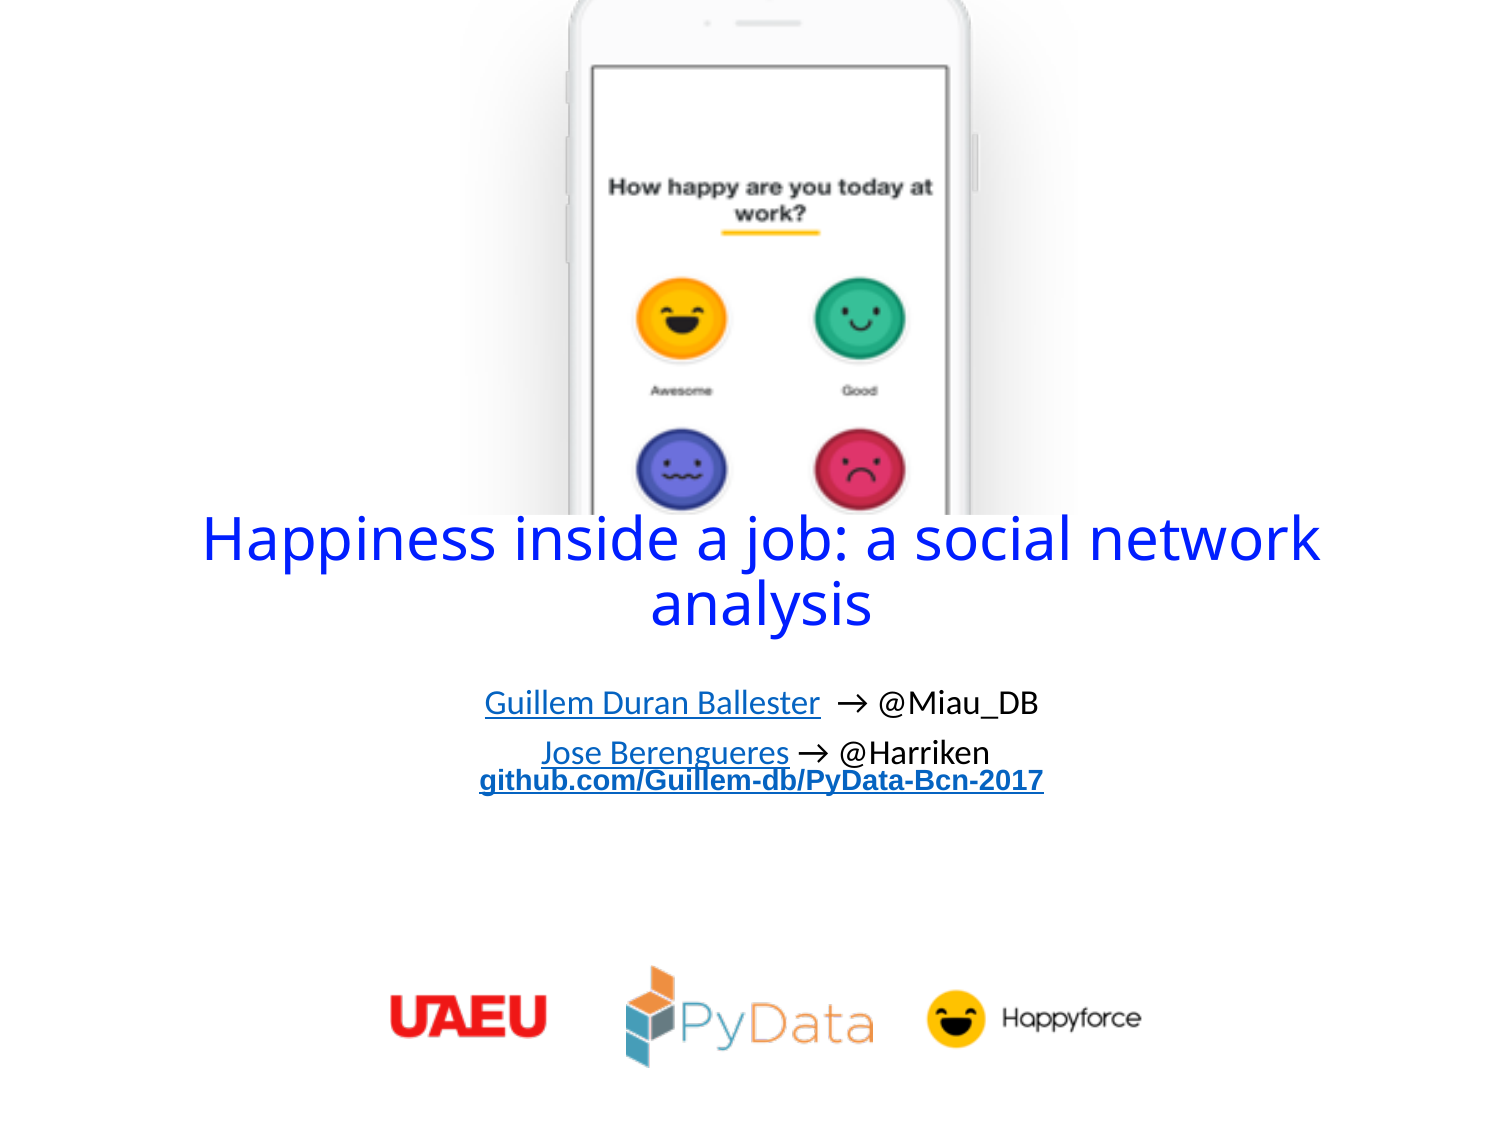

# Happiness inside a job: a social network analysis
Guillem Duran Ballester → @Miau_DB
 Jose Berengueres → @Harriken
github.com/Guillem-db/PyData-Bcn-2017